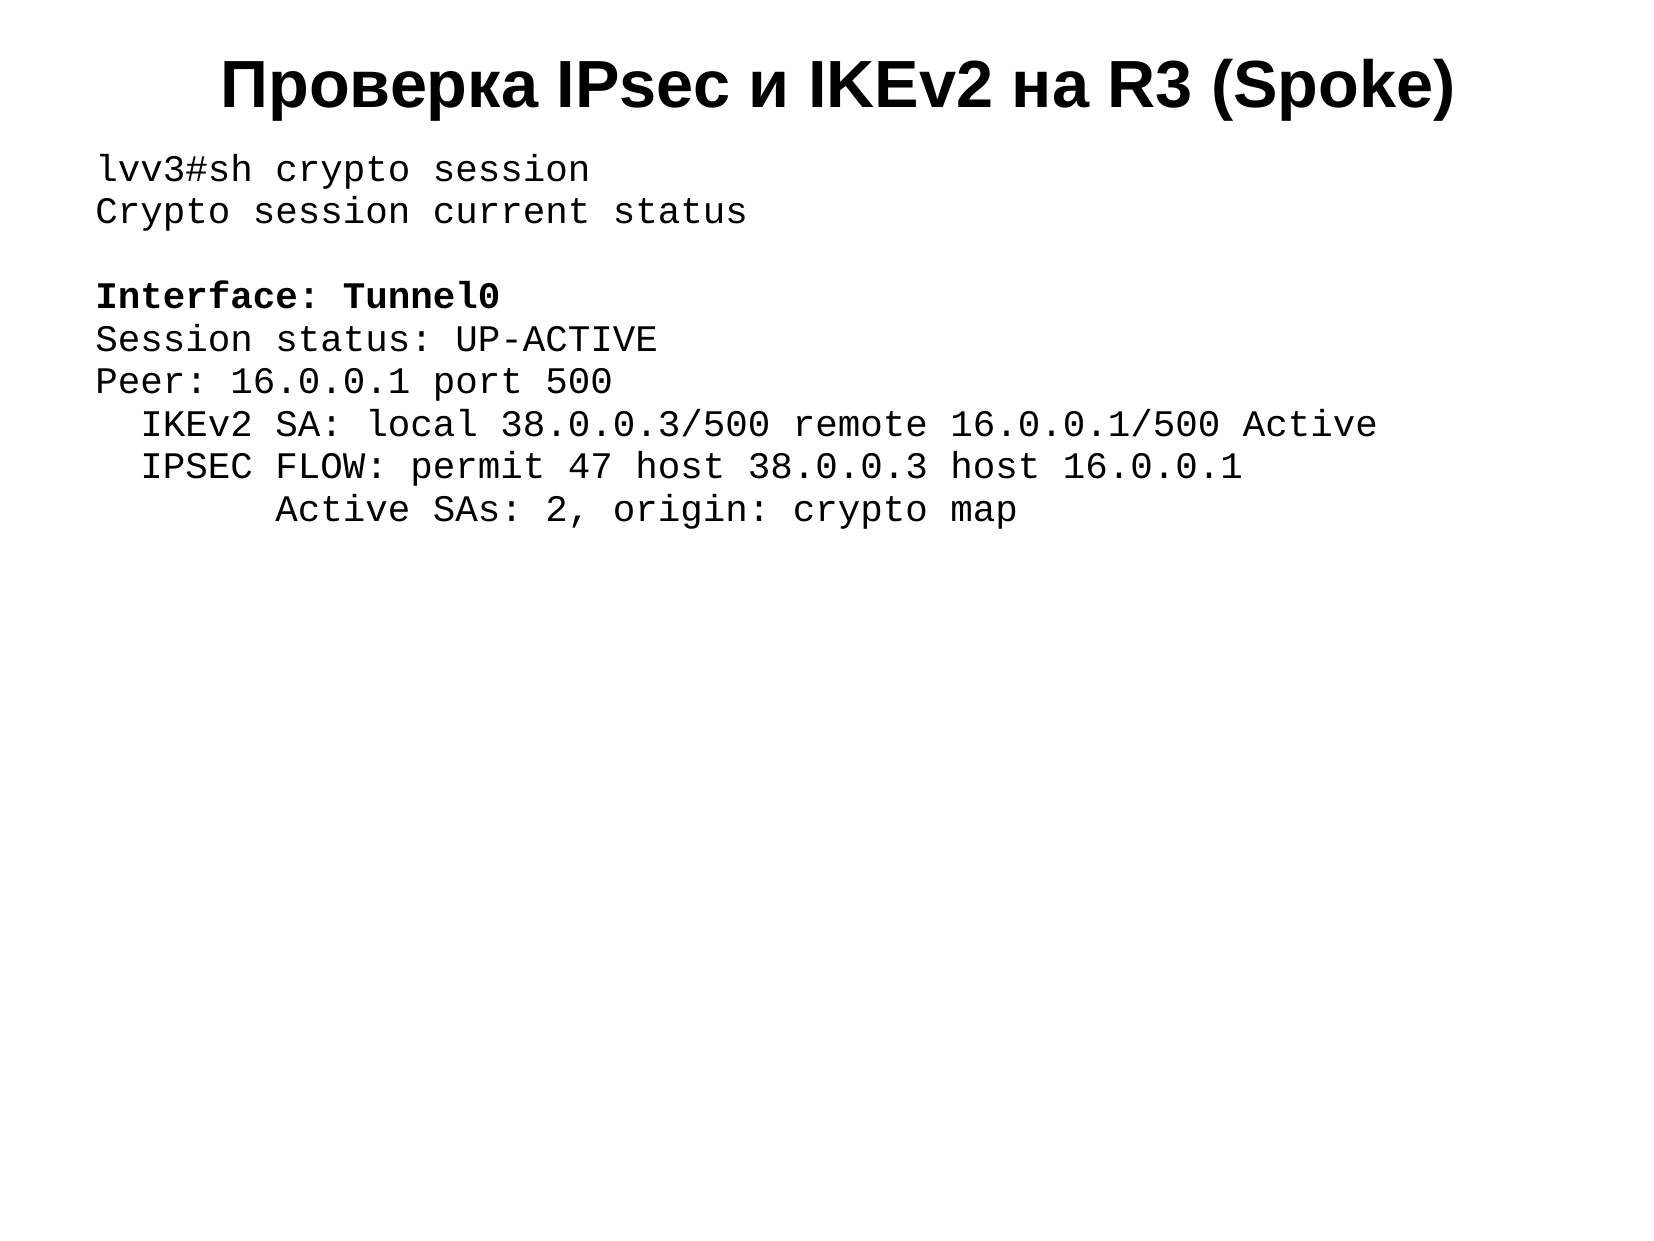

Проверка IPsec и IKEv2 на R3 (Spoke)
# lvv3#sh crypto session
Crypto session current status
Interface: Tunnel0
Session status: UP-ACTIVE
Peer: 16.0.0.1 port 500
 IKEv2 SA: local 38.0.0.3/500 remote 16.0.0.1/500 Active
 IPSEC FLOW: permit 47 host 38.0.0.3 host 16.0.0.1
 Active SAs: 2, origin: crypto map